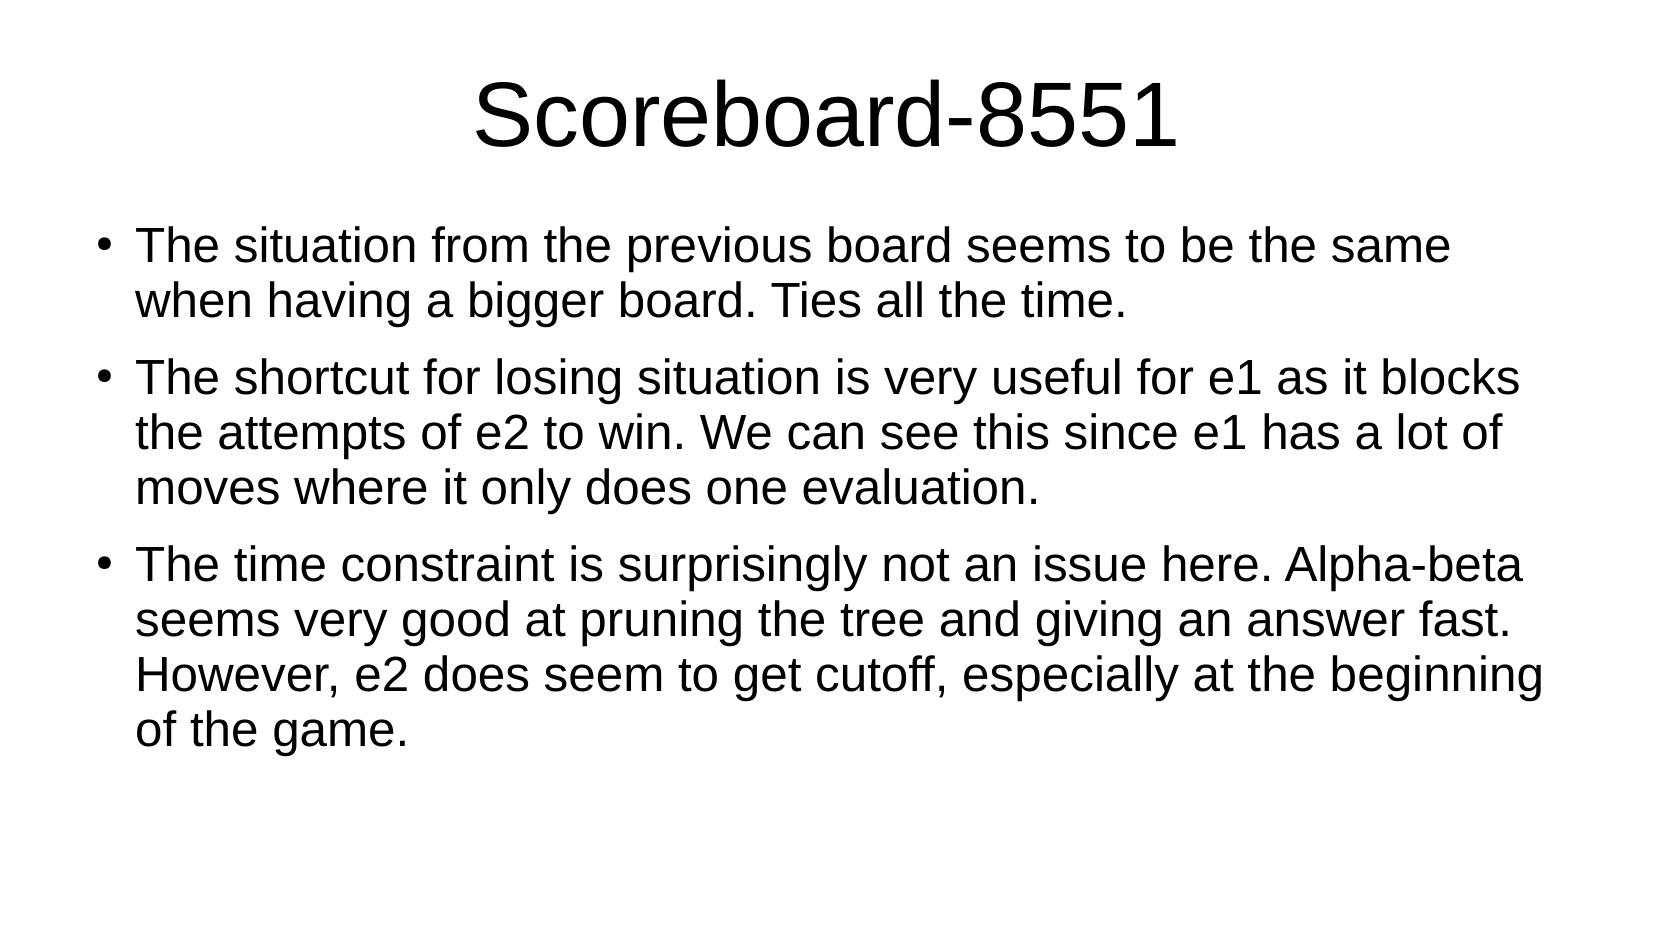

# Scoreboard-8551
The situation from the previous board seems to be the same when having a bigger board. Ties all the time.
The shortcut for losing situation is very useful for e1 as it blocks the attempts of e2 to win. We can see this since e1 has a lot of moves where it only does one evaluation.
The time constraint is surprisingly not an issue here. Alpha-beta seems very good at pruning the tree and giving an answer fast. However, e2 does seem to get cutoff, especially at the beginning of the game.